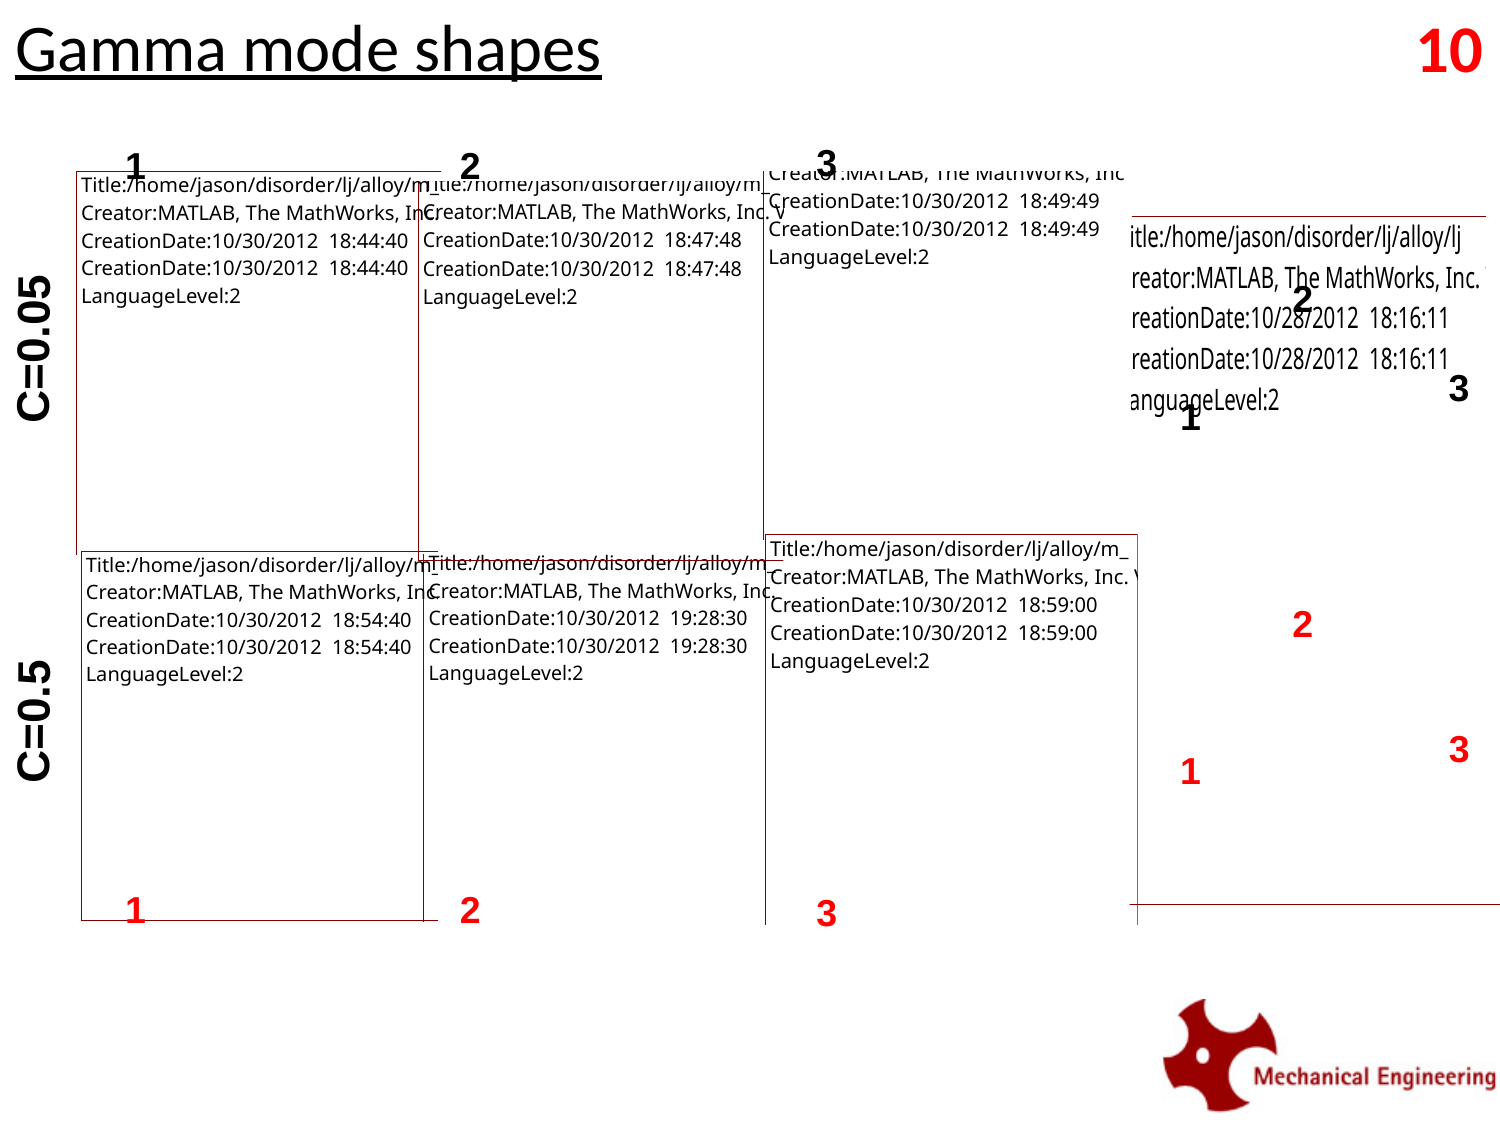

# Gamma mode shapes
10
3
1
2
2
C=0.05
3
1
2
vc and gamma agree well at low frequencies.
at high freq, gamma modes are smeared.
C=0.5
3
1
1
2
3